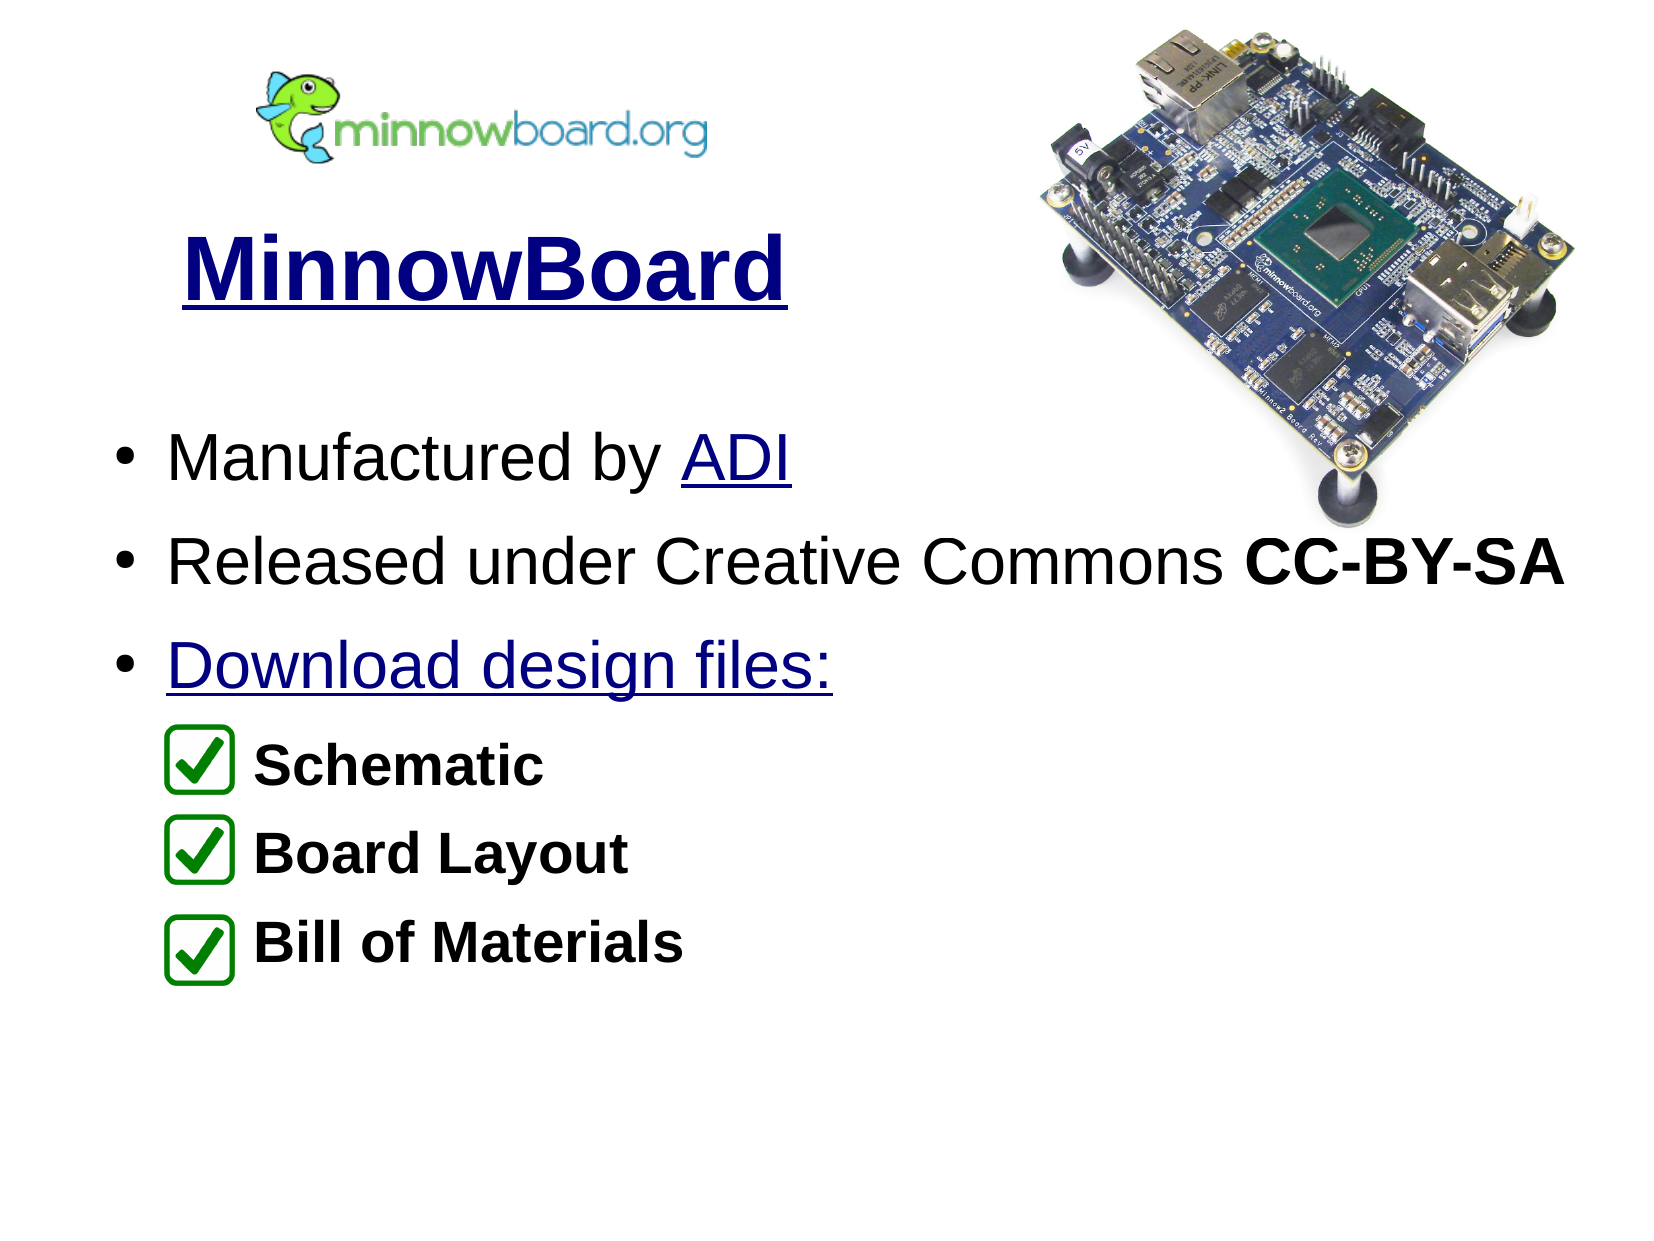

MinnowBoard
# Manufactured by ADI
Released under Creative Commons CC-BY-SA
Download design files:
 Schematic
 Board Layout
 Bill of Materials